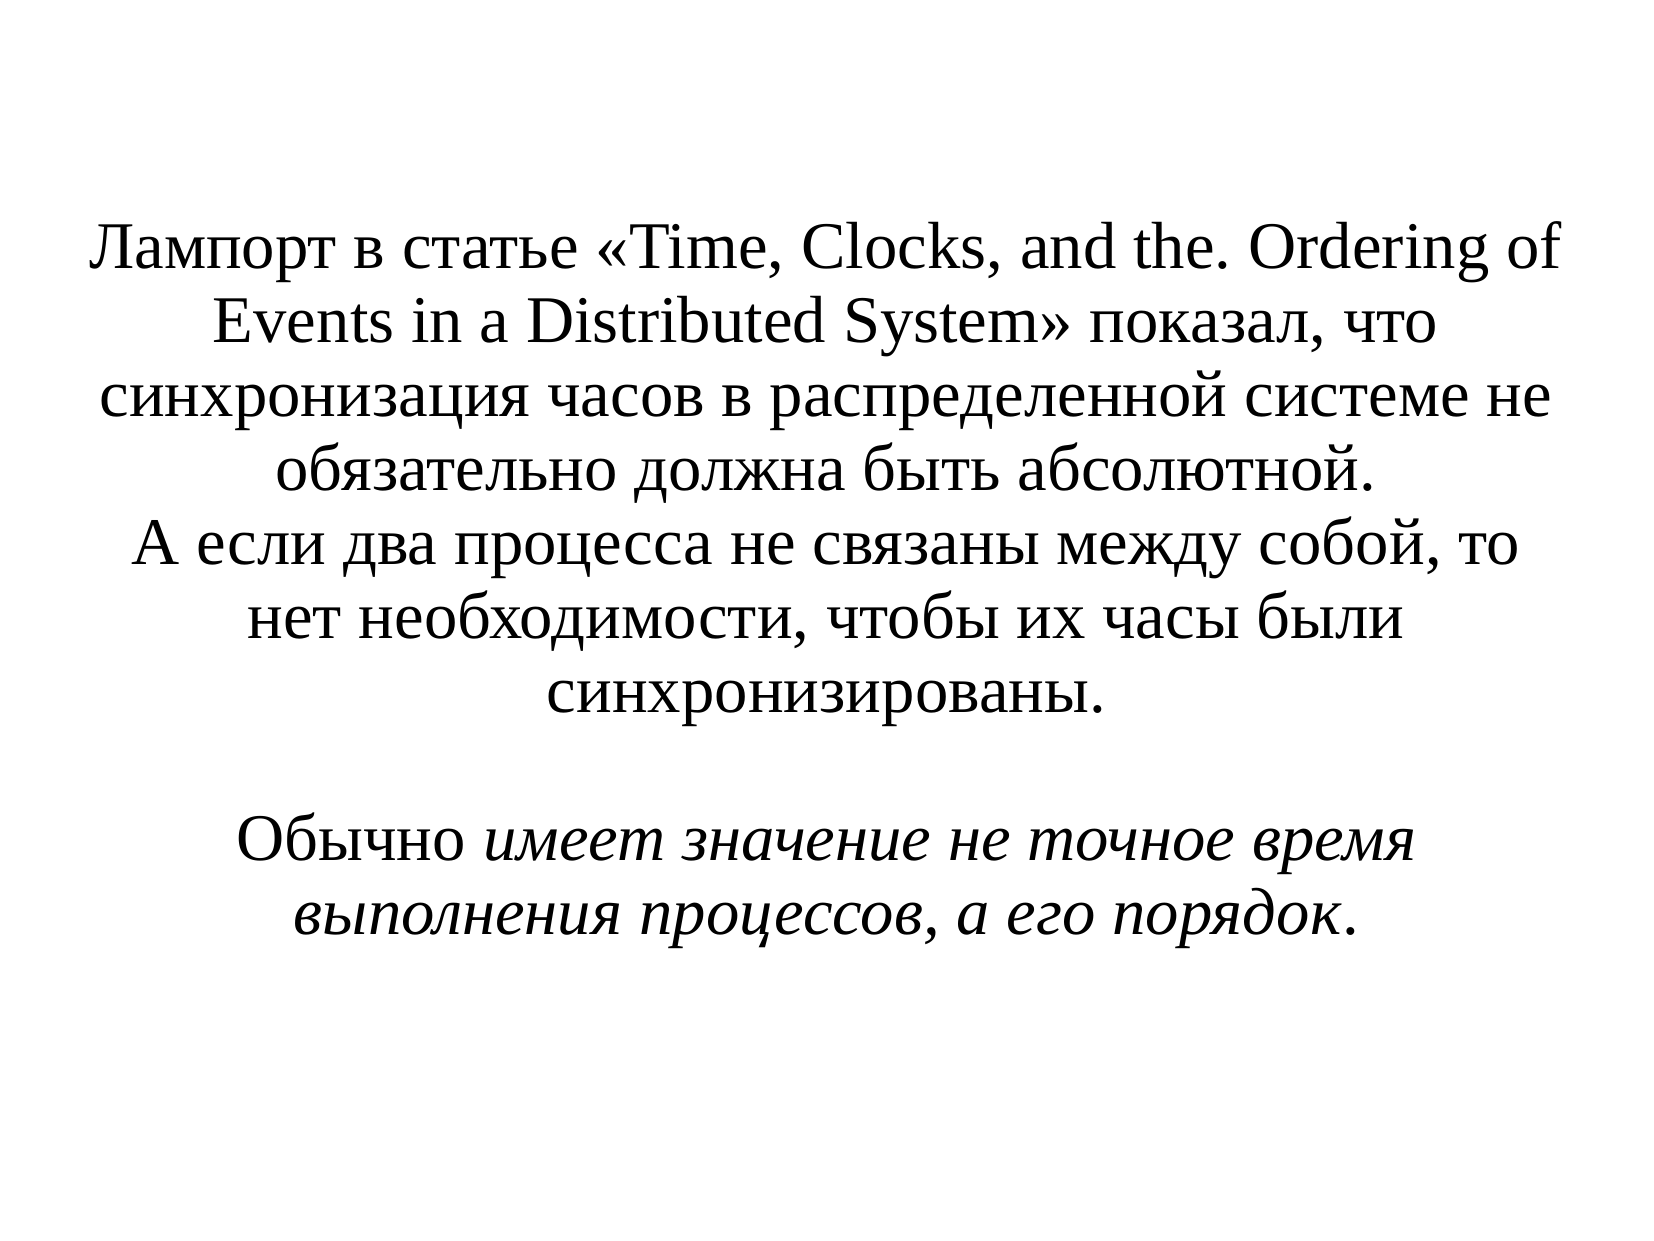

# Лампорт в статье «Time, Clocks, and the. Ordering of Events in a Distributed System» показал, что синхронизация часов в распределенной системе не обязательно должна быть абсолютной.
А если два процесса не связаны между собой, то нет необходимости, чтобы их часы были синхронизированы.
Обычно имеет значение не точное время выполнения процессов, а его порядок.